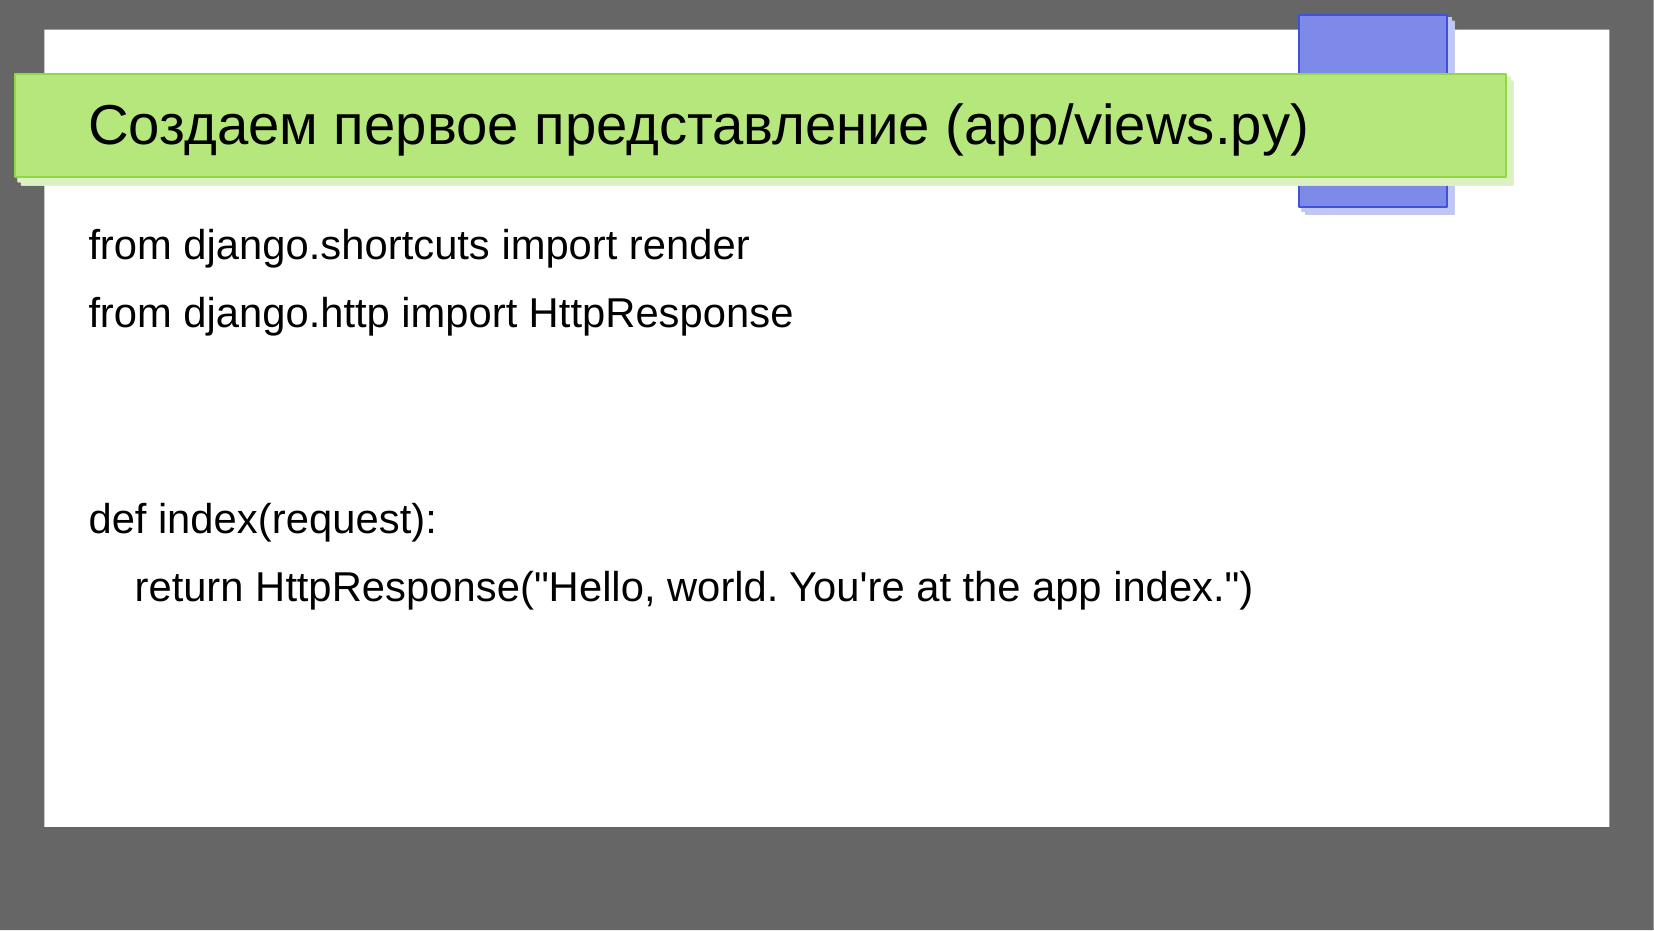

# Создаем первое представление (app/views.py)
from django.shortcuts import render
from django.http import HttpResponse
def index(request):
 return HttpResponse("Hello, world. You're at the app index.")